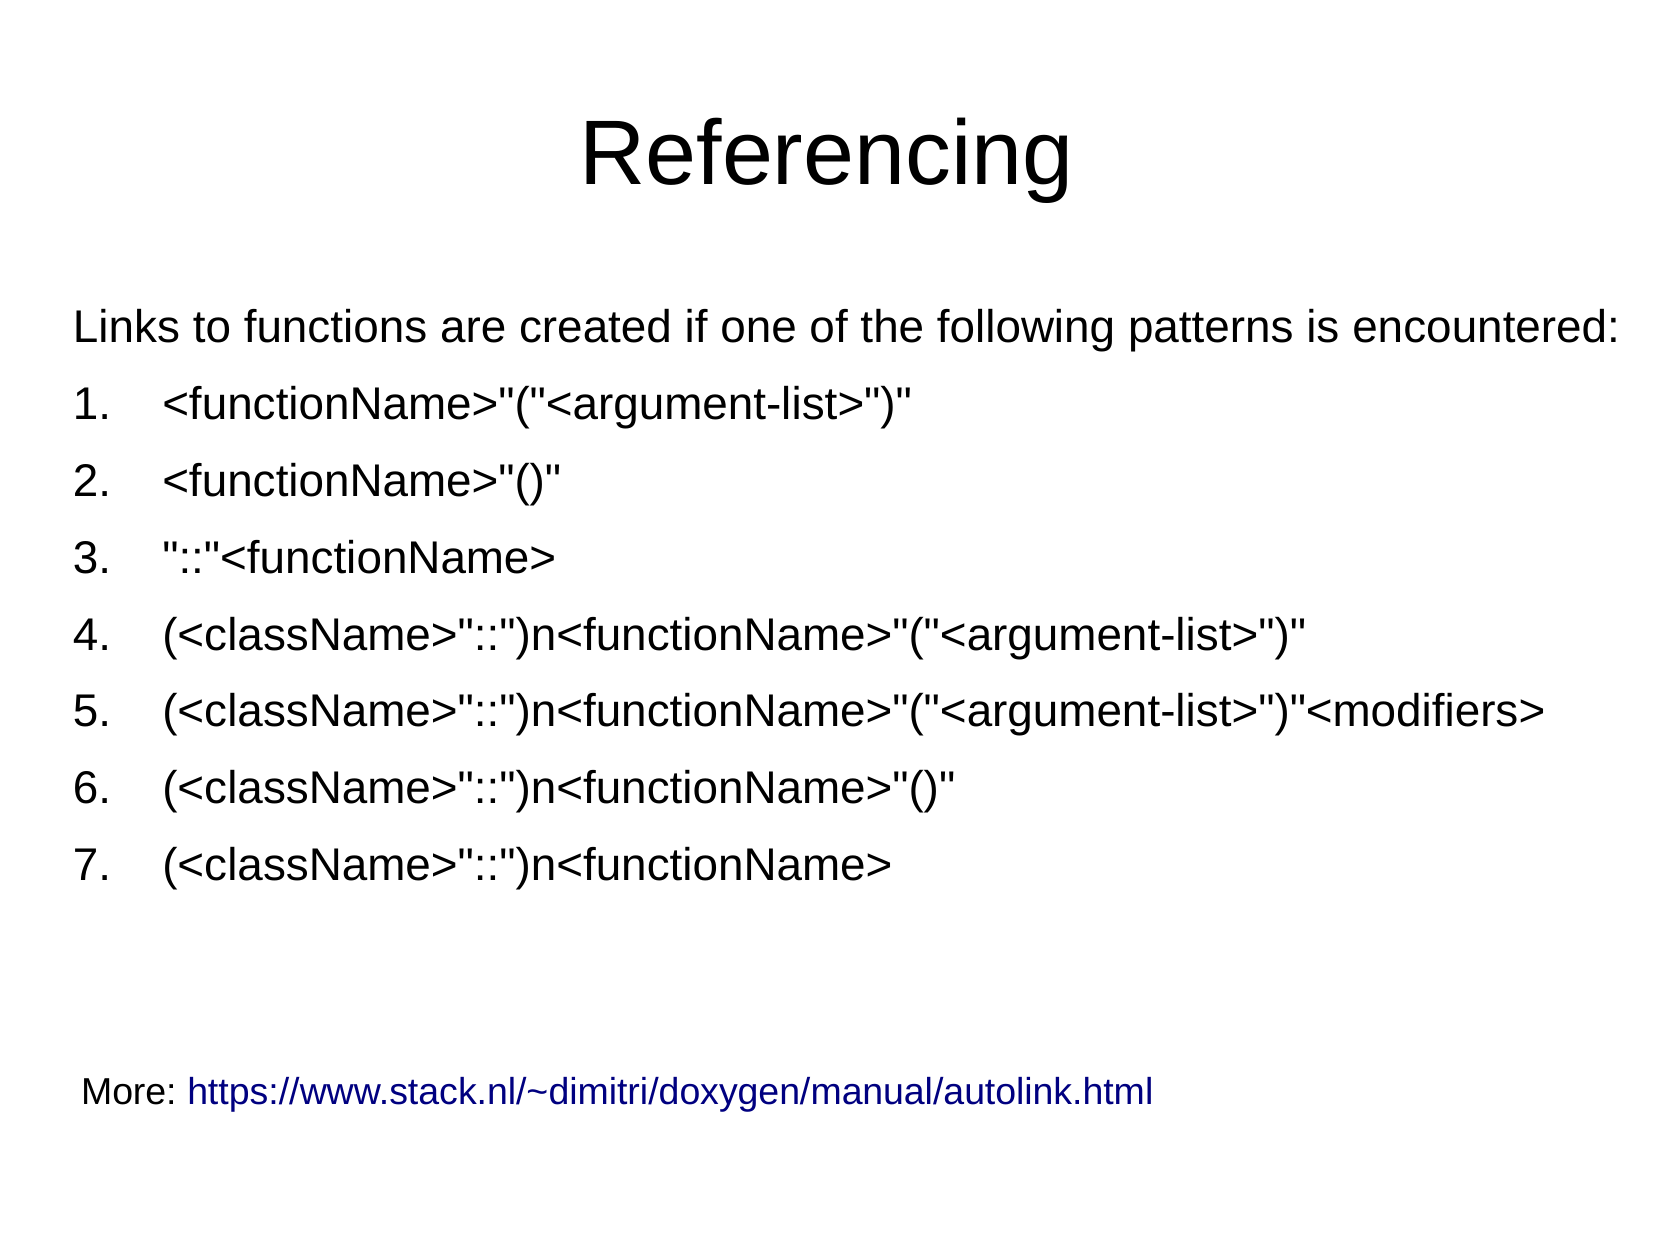

# Referencing
Links to functions are created if one of the following patterns is encountered:
 <functionName>"("<argument-list>")"
 <functionName>"()"
 "::"<functionName>
 (<className>"::")n<functionName>"("<argument-list>")"
 (<className>"::")n<functionName>"("<argument-list>")"<modifiers>
 (<className>"::")n<functionName>"()"
 (<className>"::")n<functionName>
More: https://www.stack.nl/~dimitri/doxygen/manual/autolink.html